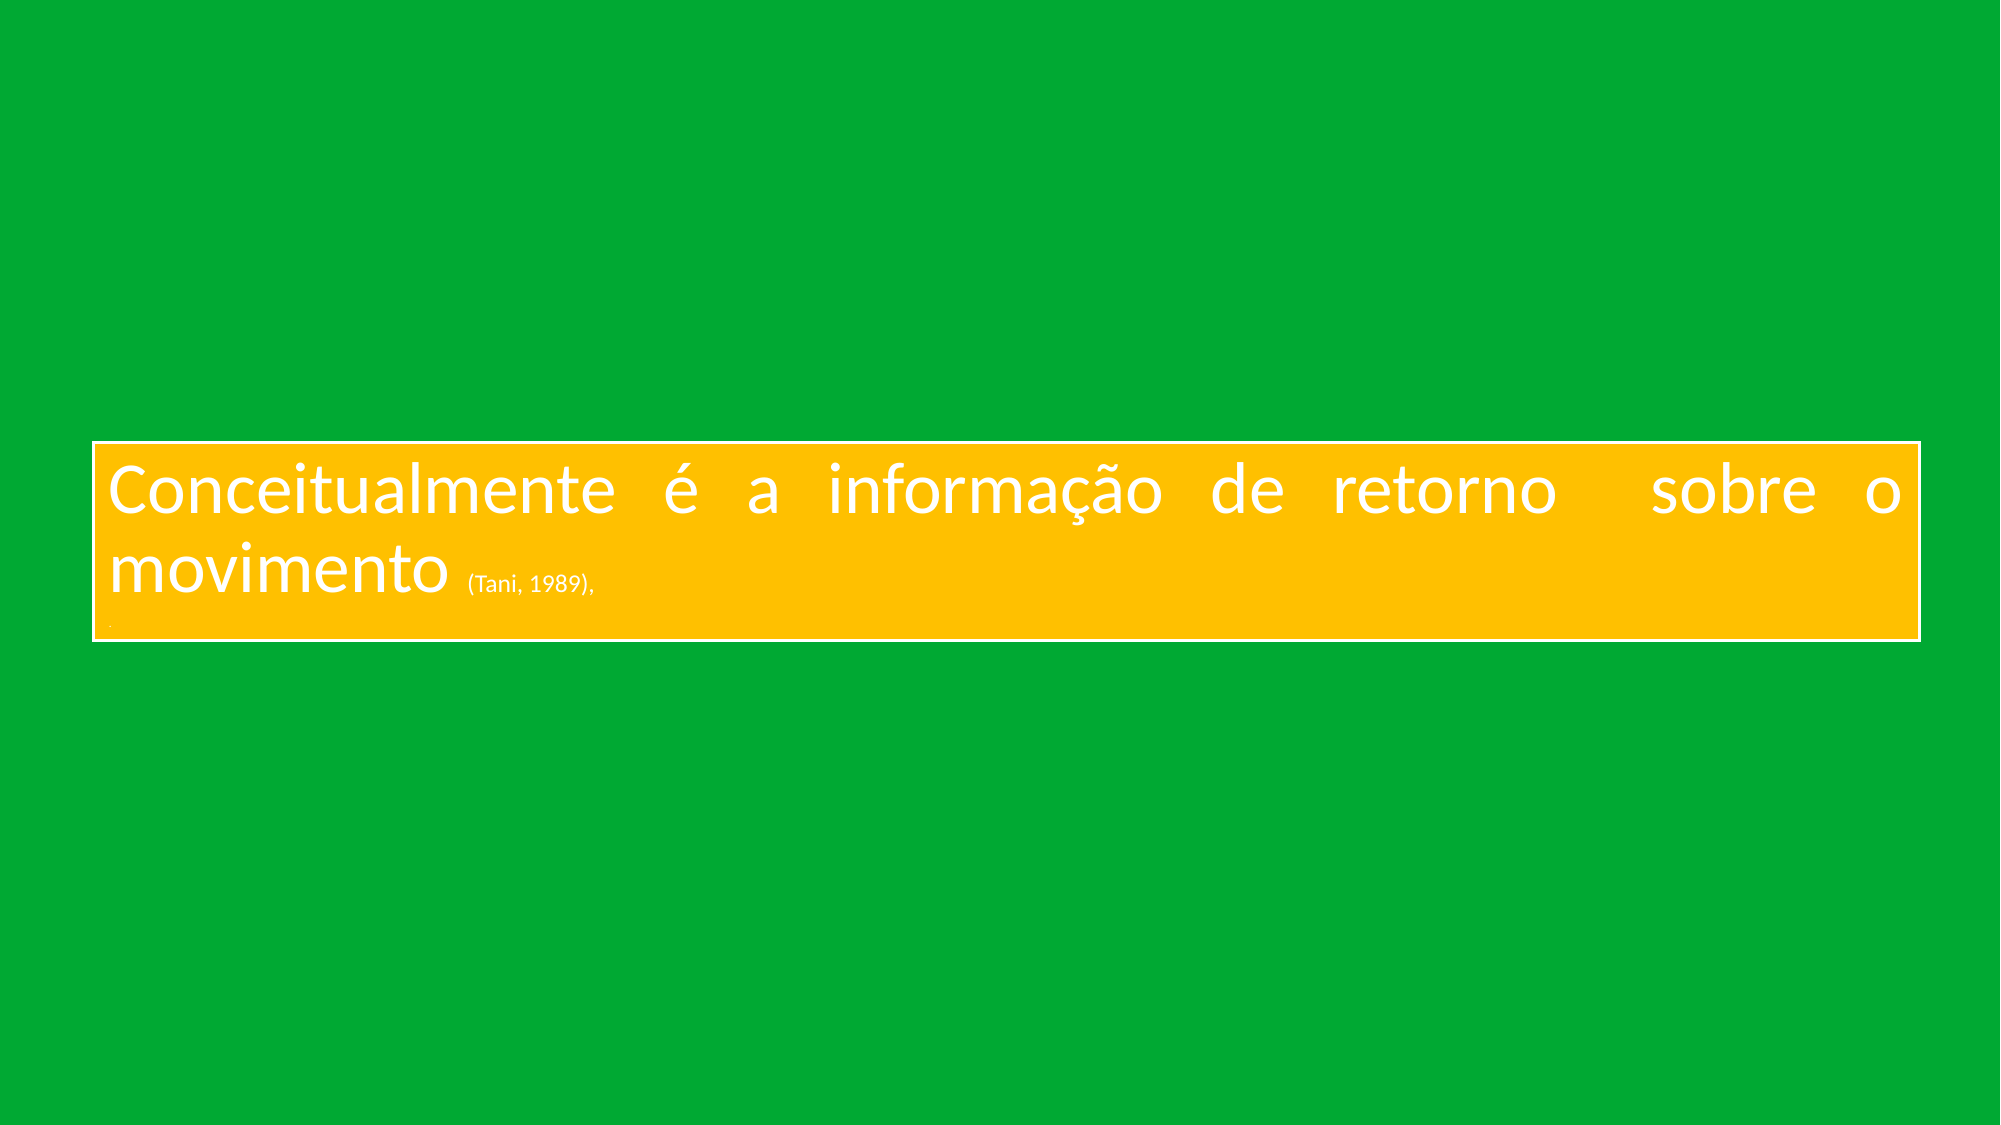

# Conceitualmente é a informação de retorno sobre o movimento (Tani, 1989),
.